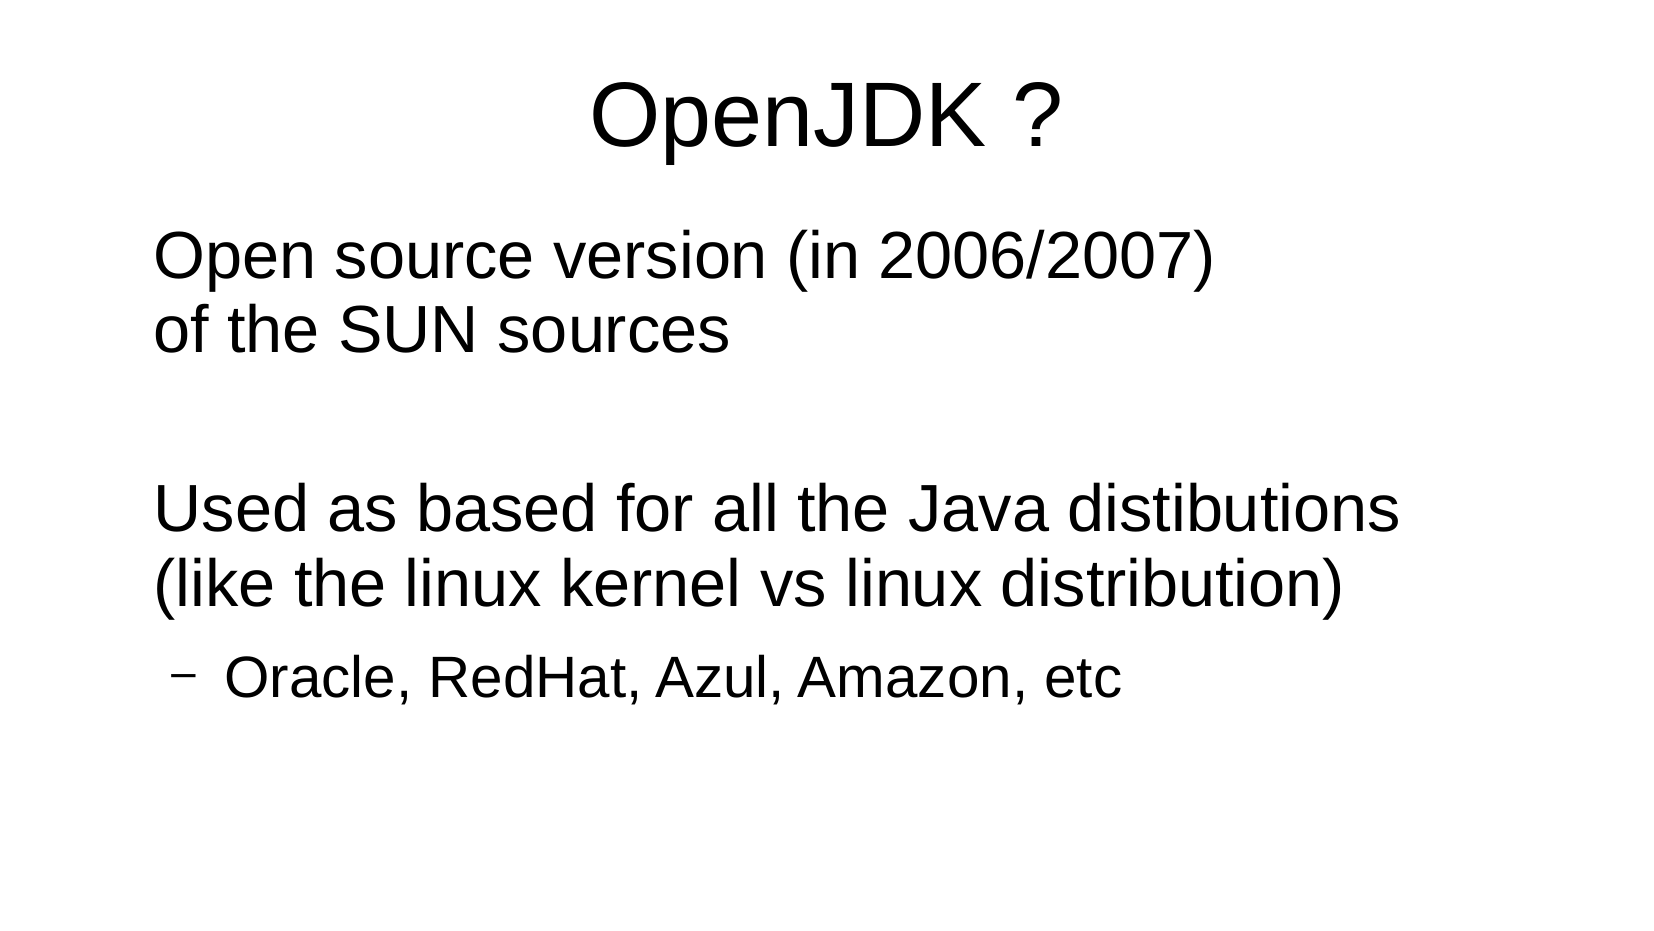

# OpenJDK ?
Open source version (in 2006/2007)
of the SUN sources
Used as based for all the Java distibutions
(like the linux kernel vs linux distribution)
Oracle, RedHat, Azul, Amazon, etc